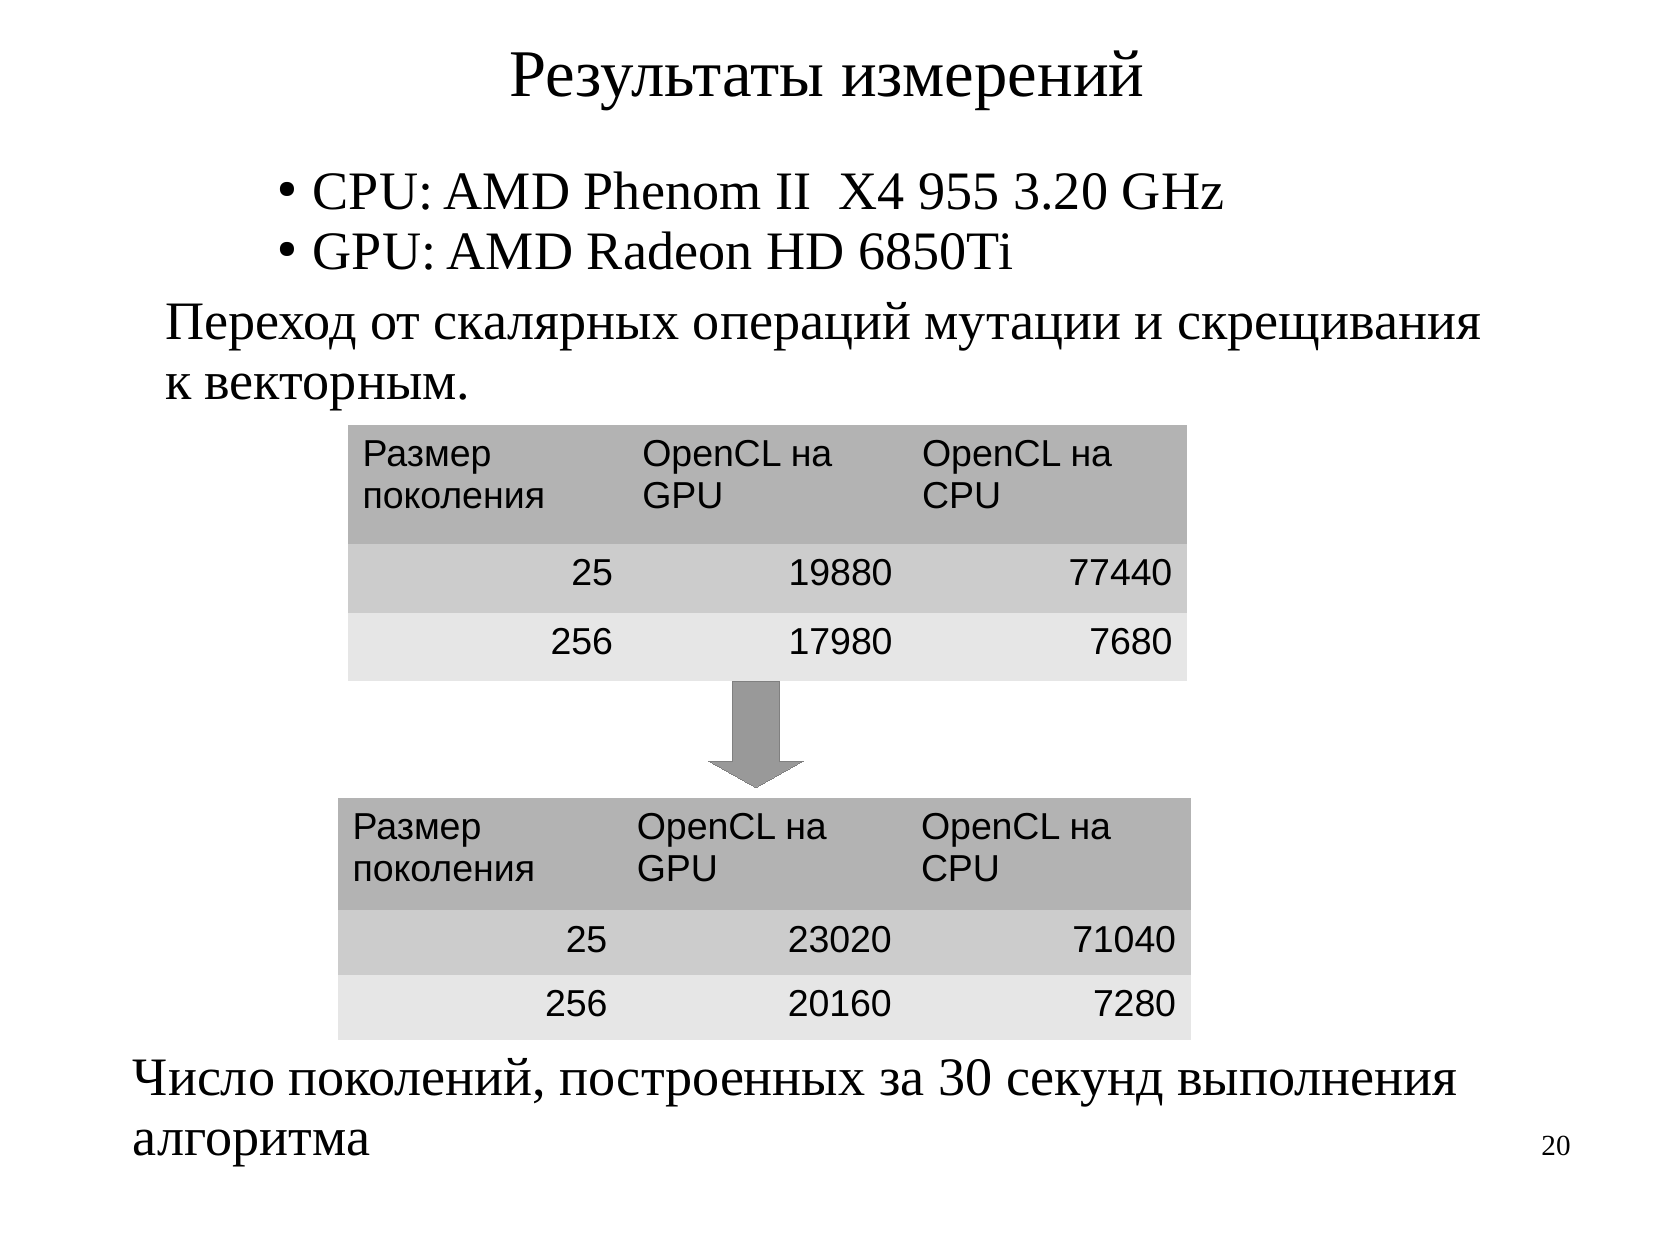

Результаты измерений
CPU: AMD Phenom II X4 955 3.20 GHz
GPU: AMD Radeon HD 6850Ti
Переход от скалярных операций мутации и скрещивания
к векторным.
| Размер поколения | OpenCL на GPU | OpenCL на СPU |
| --- | --- | --- |
| 25 | 19880 | 77440 |
| 256 | 17980 | 7680 |
| Размер поколения | OpenCL на GPU | OpenCL на СPU |
| --- | --- | --- |
| 25 | 23020 | 71040 |
| 256 | 20160 | 7280 |
Число поколений, построенных за 30 секунд выполнения
алгоритма
20